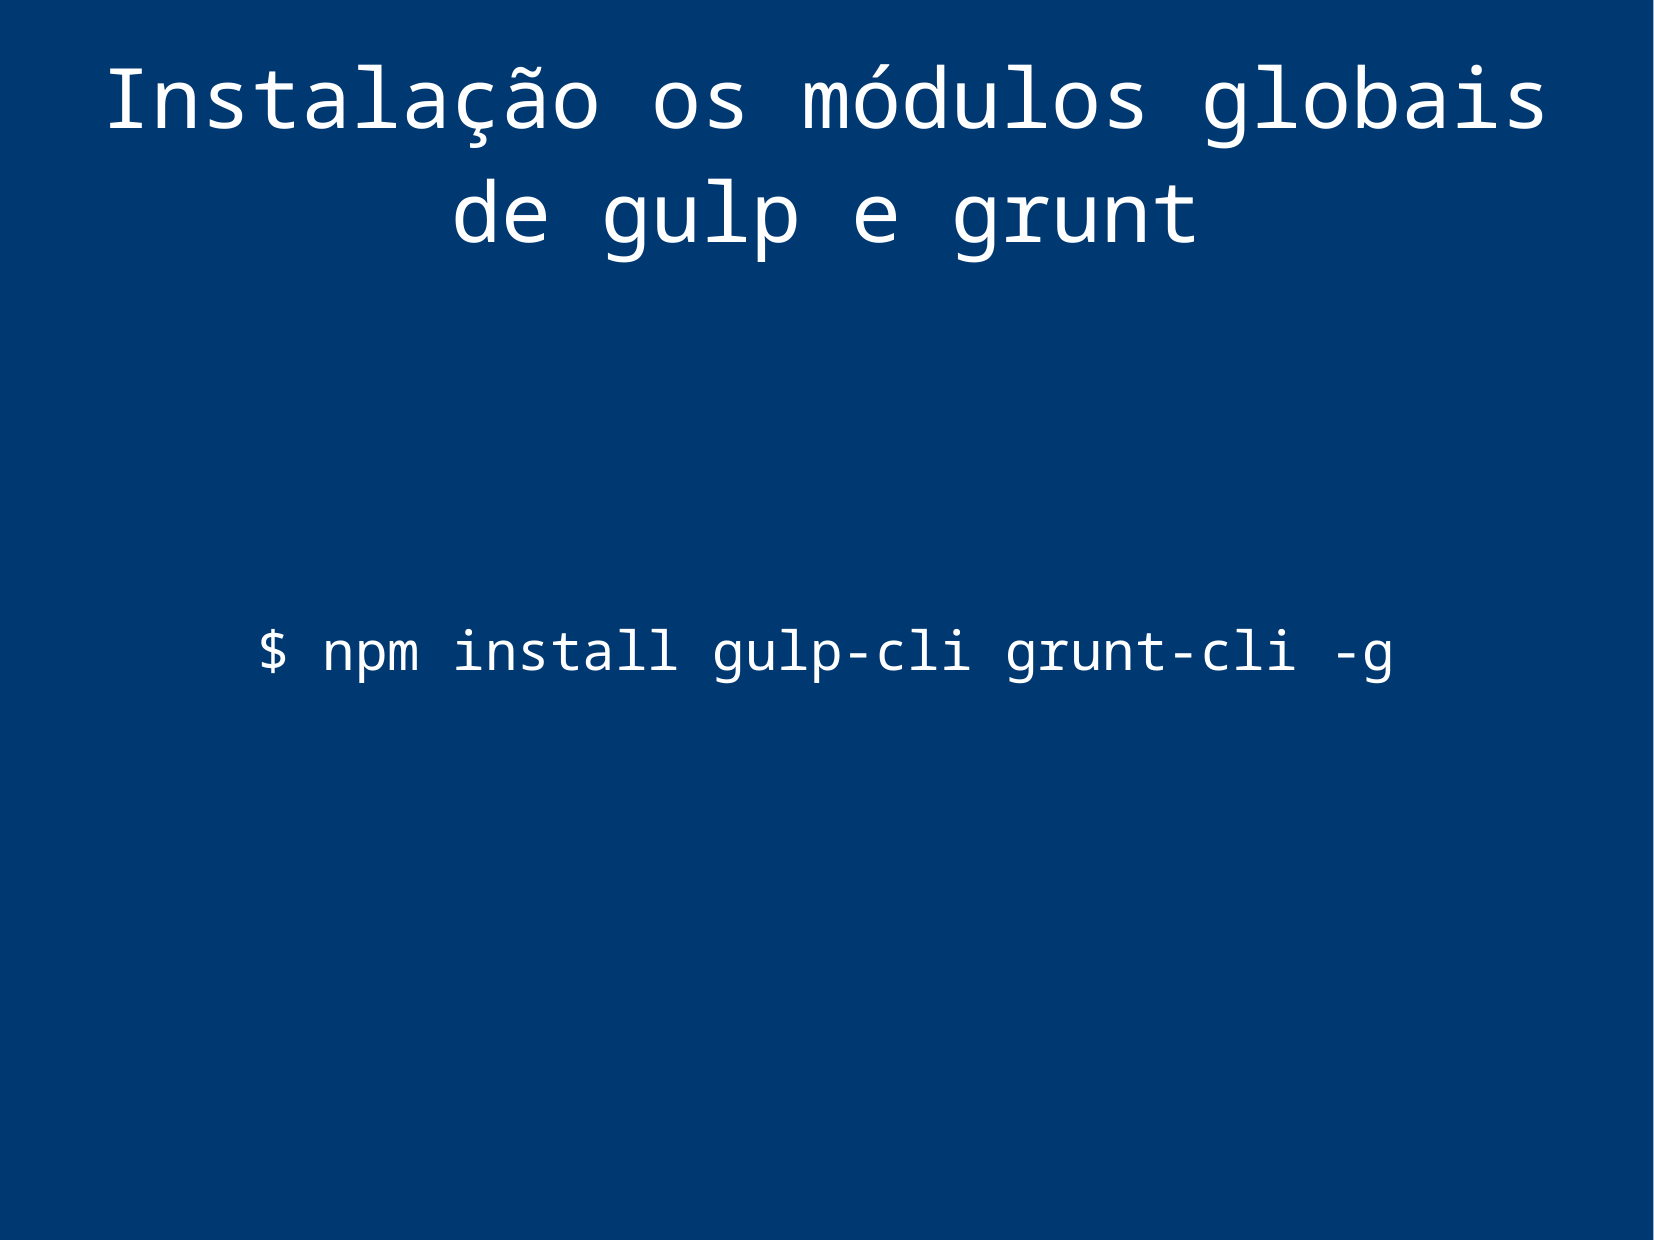

# Instalação os módulos globais de gulp e grunt
$ npm install gulp-cli grunt-cli -g